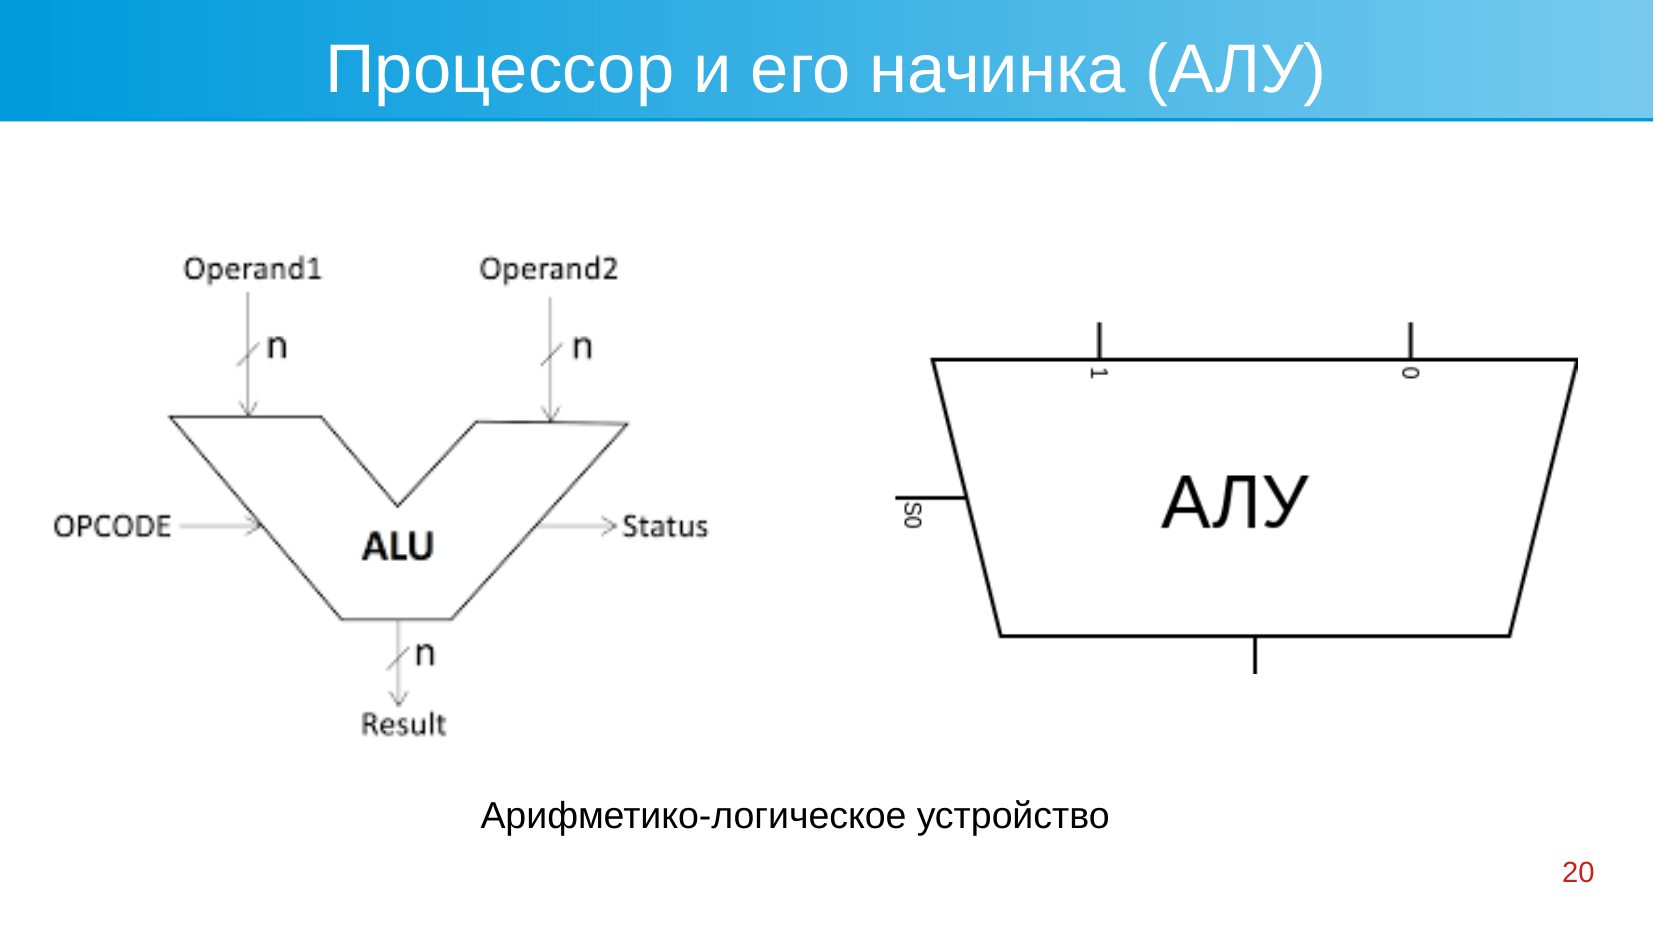

# Процессор и его начинка (АЛУ)
Арифметико-логическое устройство
20